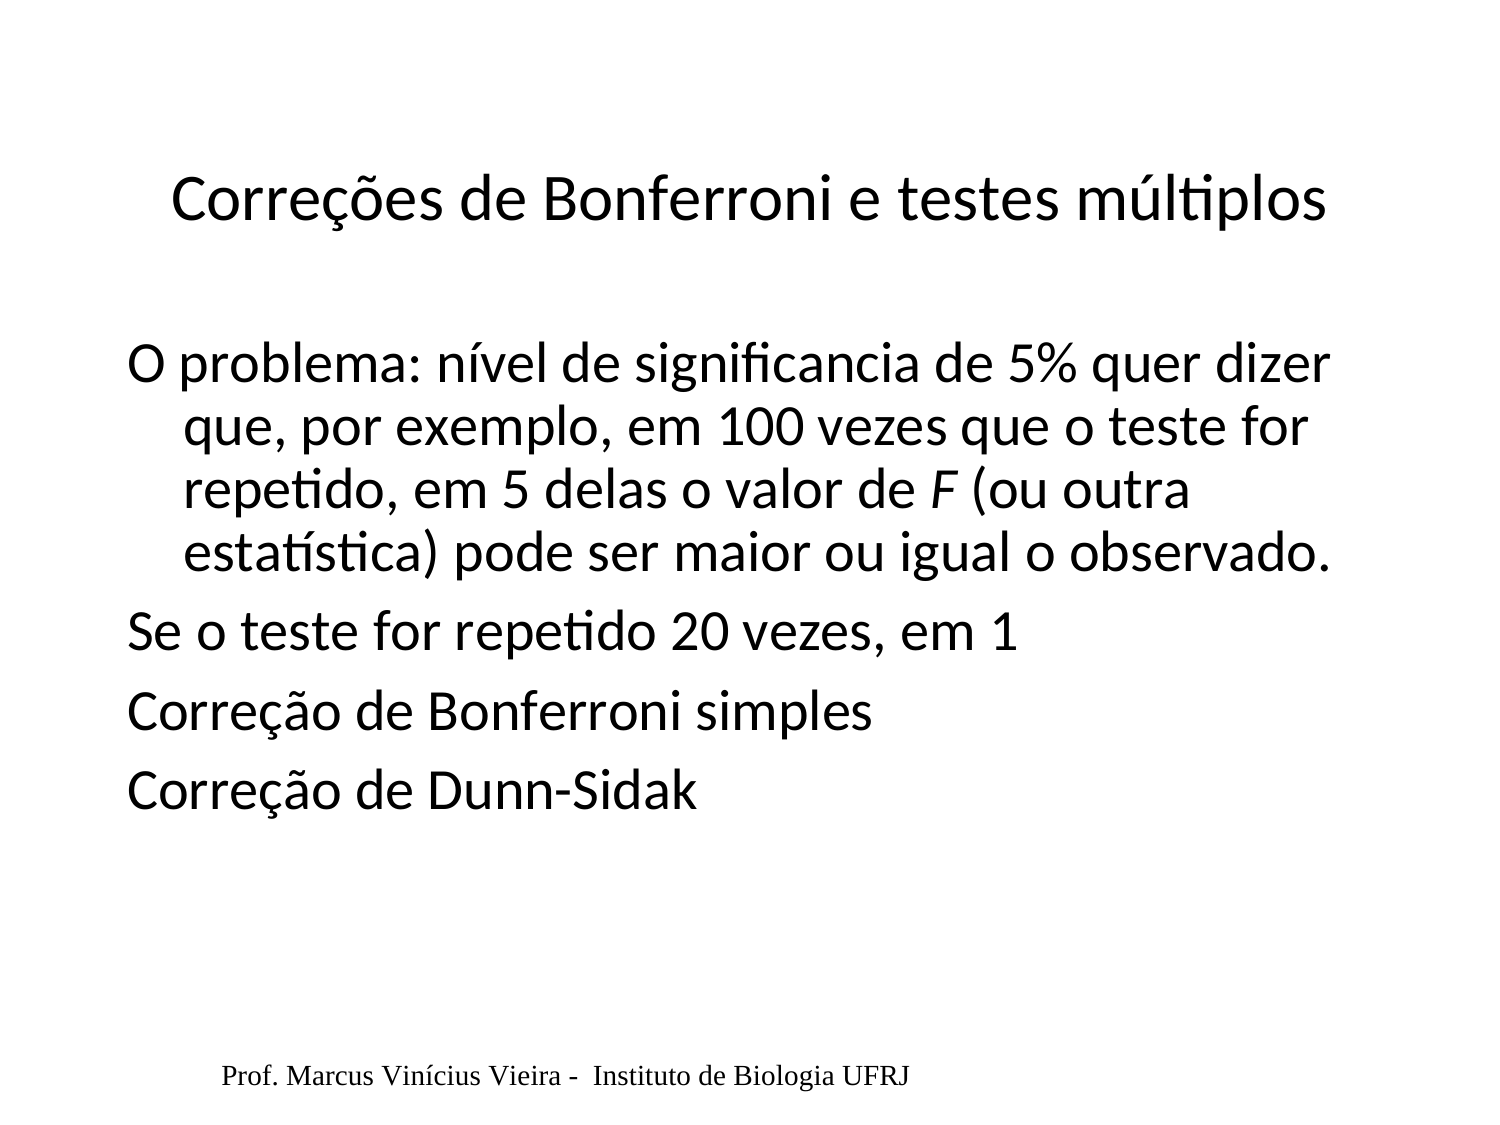

# Correções de Bonferroni e testes múltiplos
O problema: nível de significancia de 5% quer dizer que, por exemplo, em 100 vezes que o teste for repetido, em 5 delas o valor de F (ou outra estatística) pode ser maior ou igual o observado.
Se o teste for repetido 20 vezes, em 1
Correção de Bonferroni simples
Correção de Dunn-Sidak
Prof. Marcus Vinícius Vieira - Instituto de Biologia UFRJ